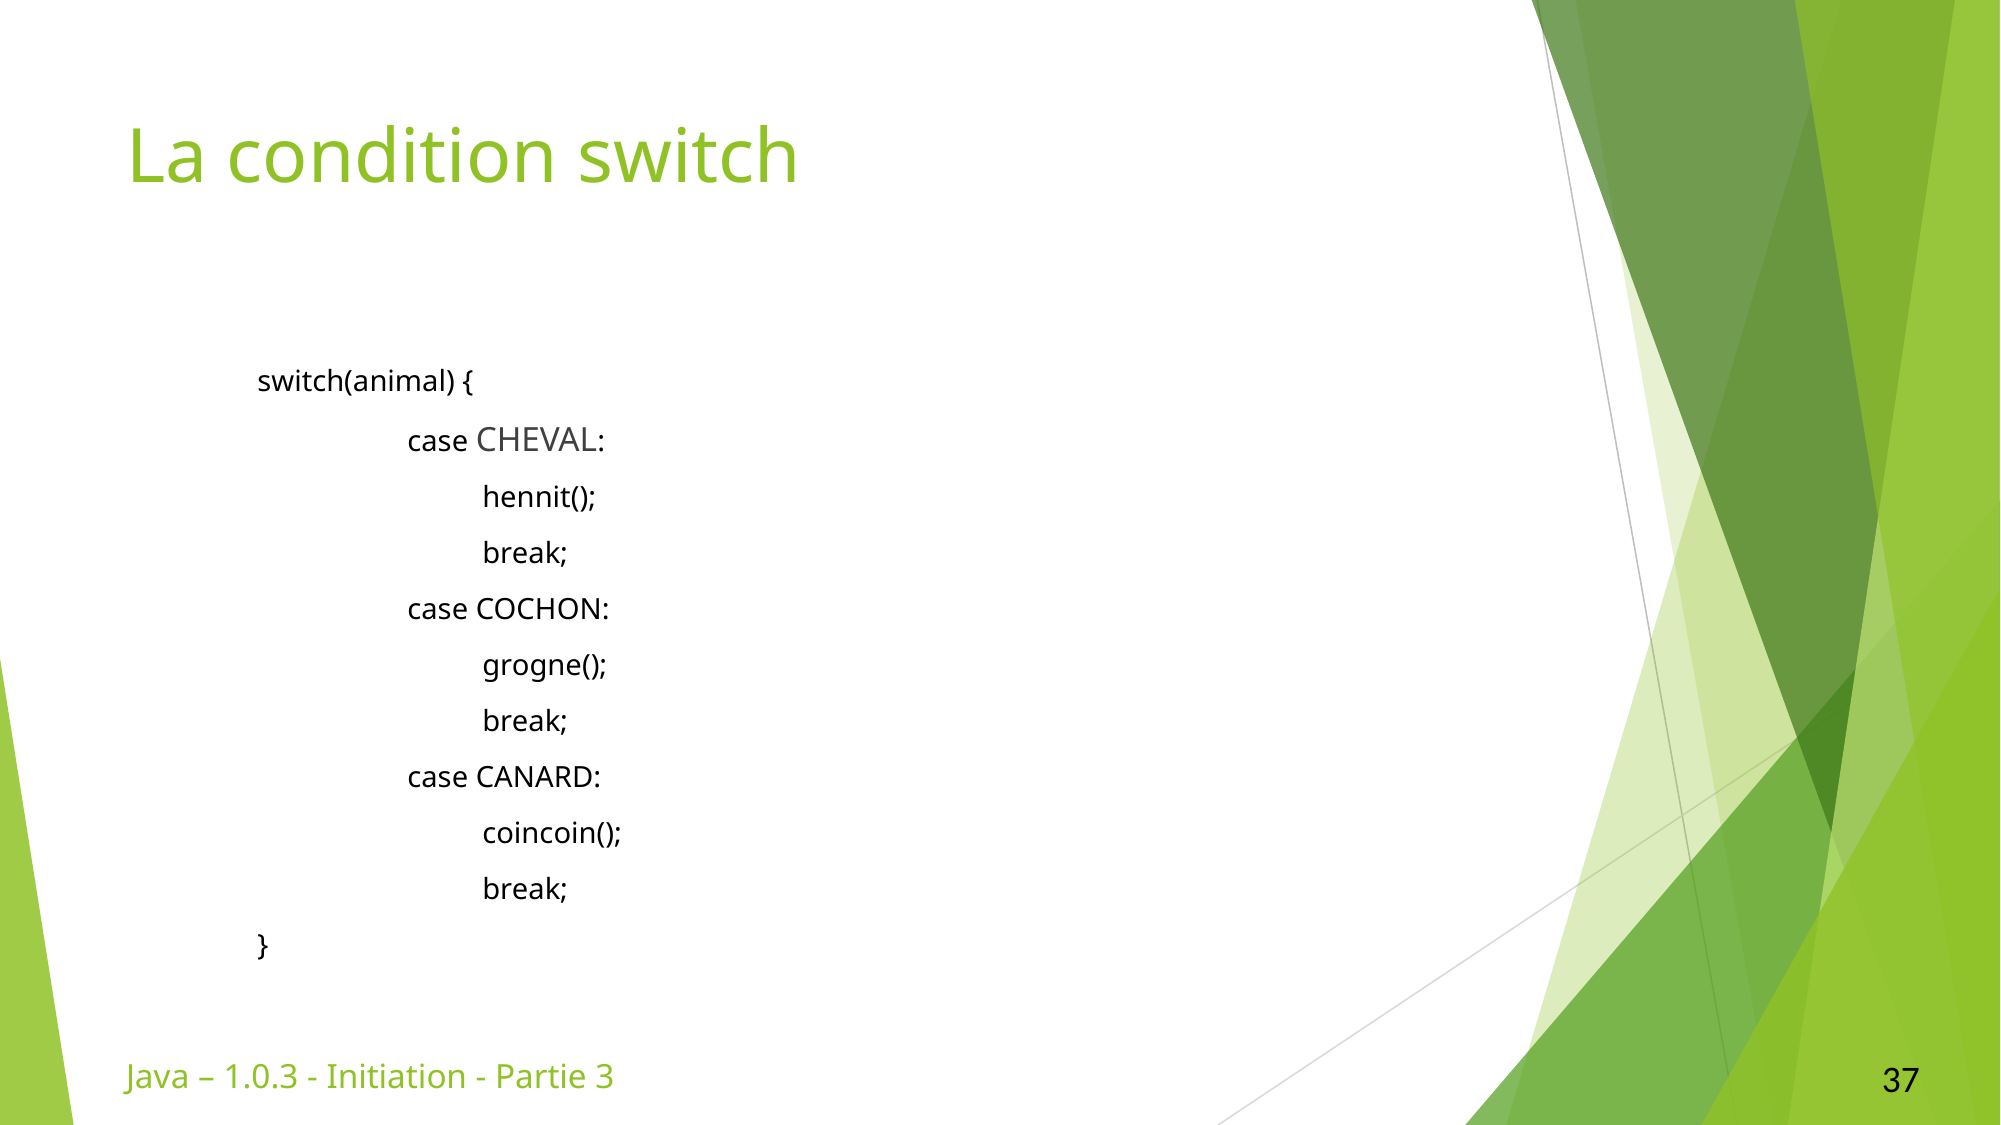

# La condition switch
switch(animal) {
		case CHEVAL:
			hennit();
			break;
		case COCHON:
			grogne();
			break;
		case CANARD:
			coincoin();
			break;
}
Java – 1.0.3 - Initiation - Partie 3